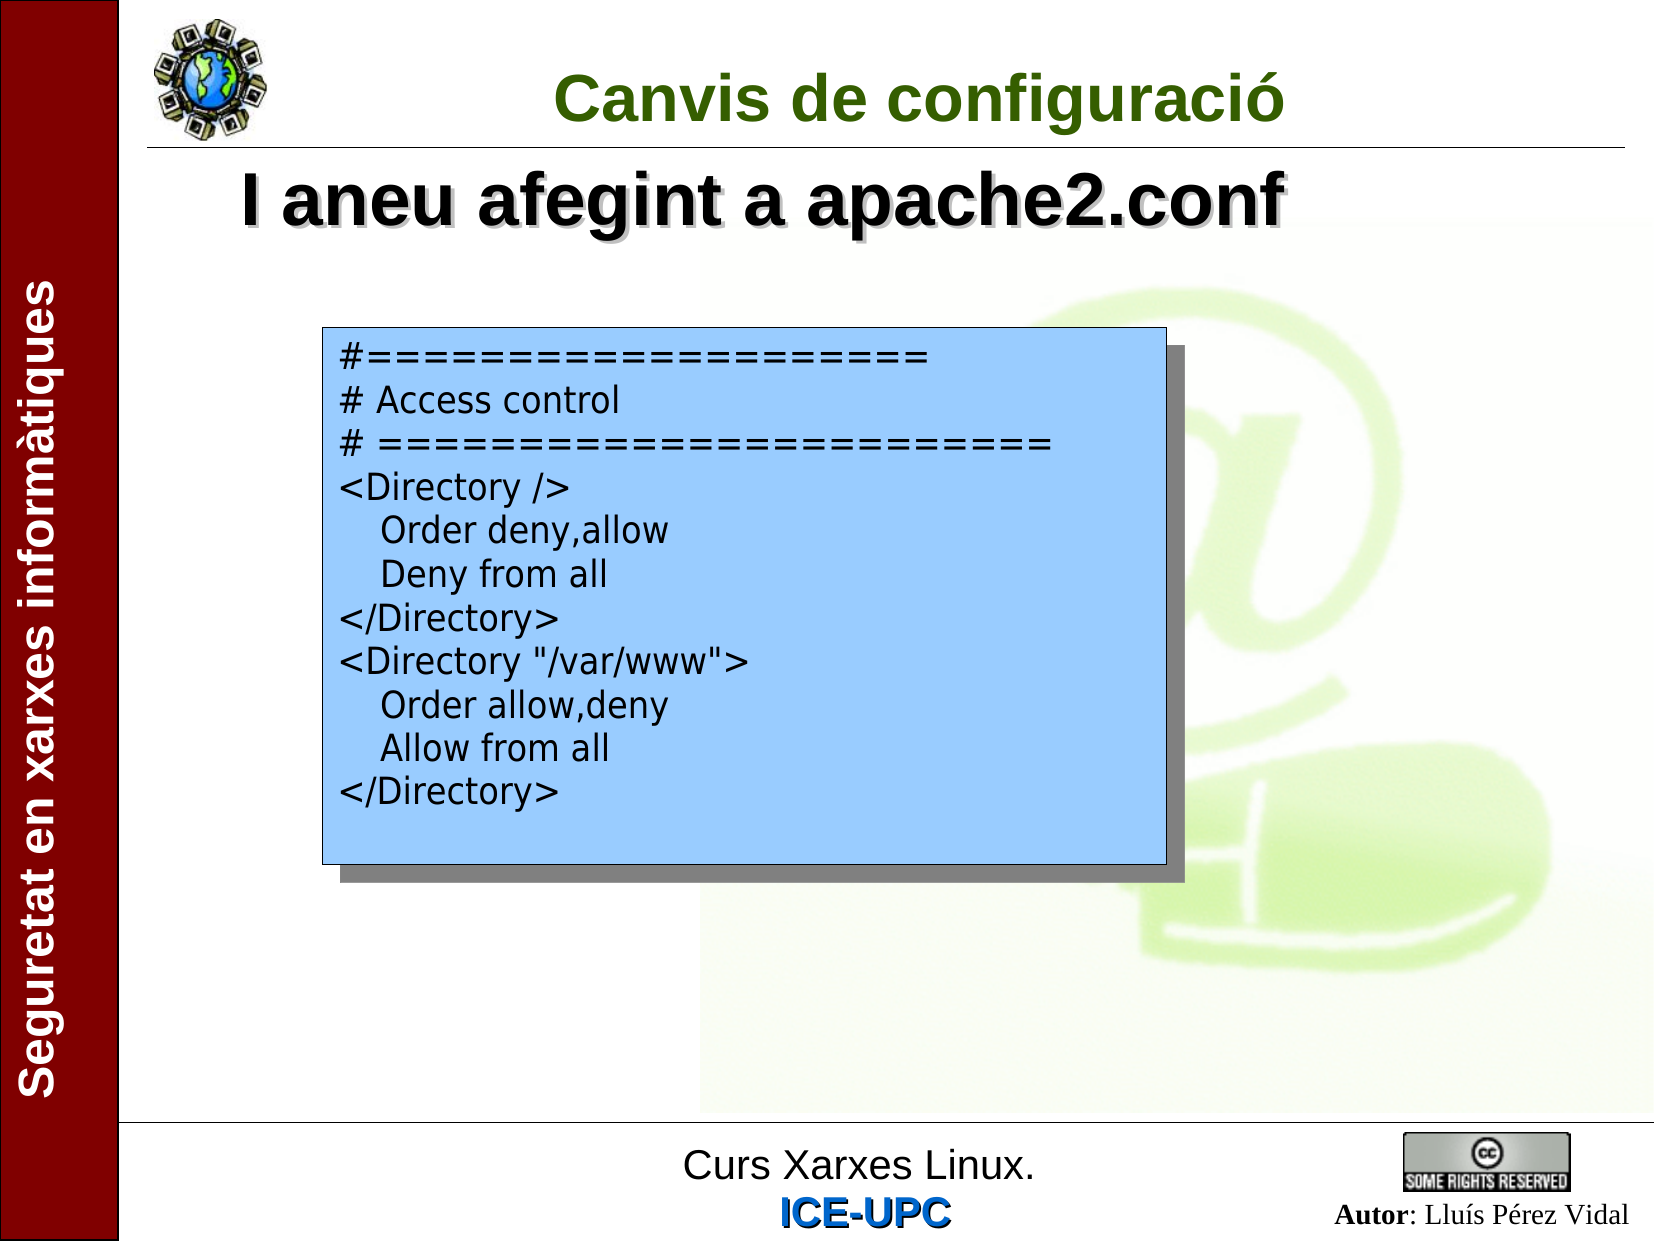

# Canvis de configuració
I aneu afegint a apache2.conf
#====================
# Access control
# ========================
<Directory />
 Order deny,allow
 Deny from all
</Directory>
<Directory "/var/www">
 Order allow,deny
 Allow from all
</Directory>